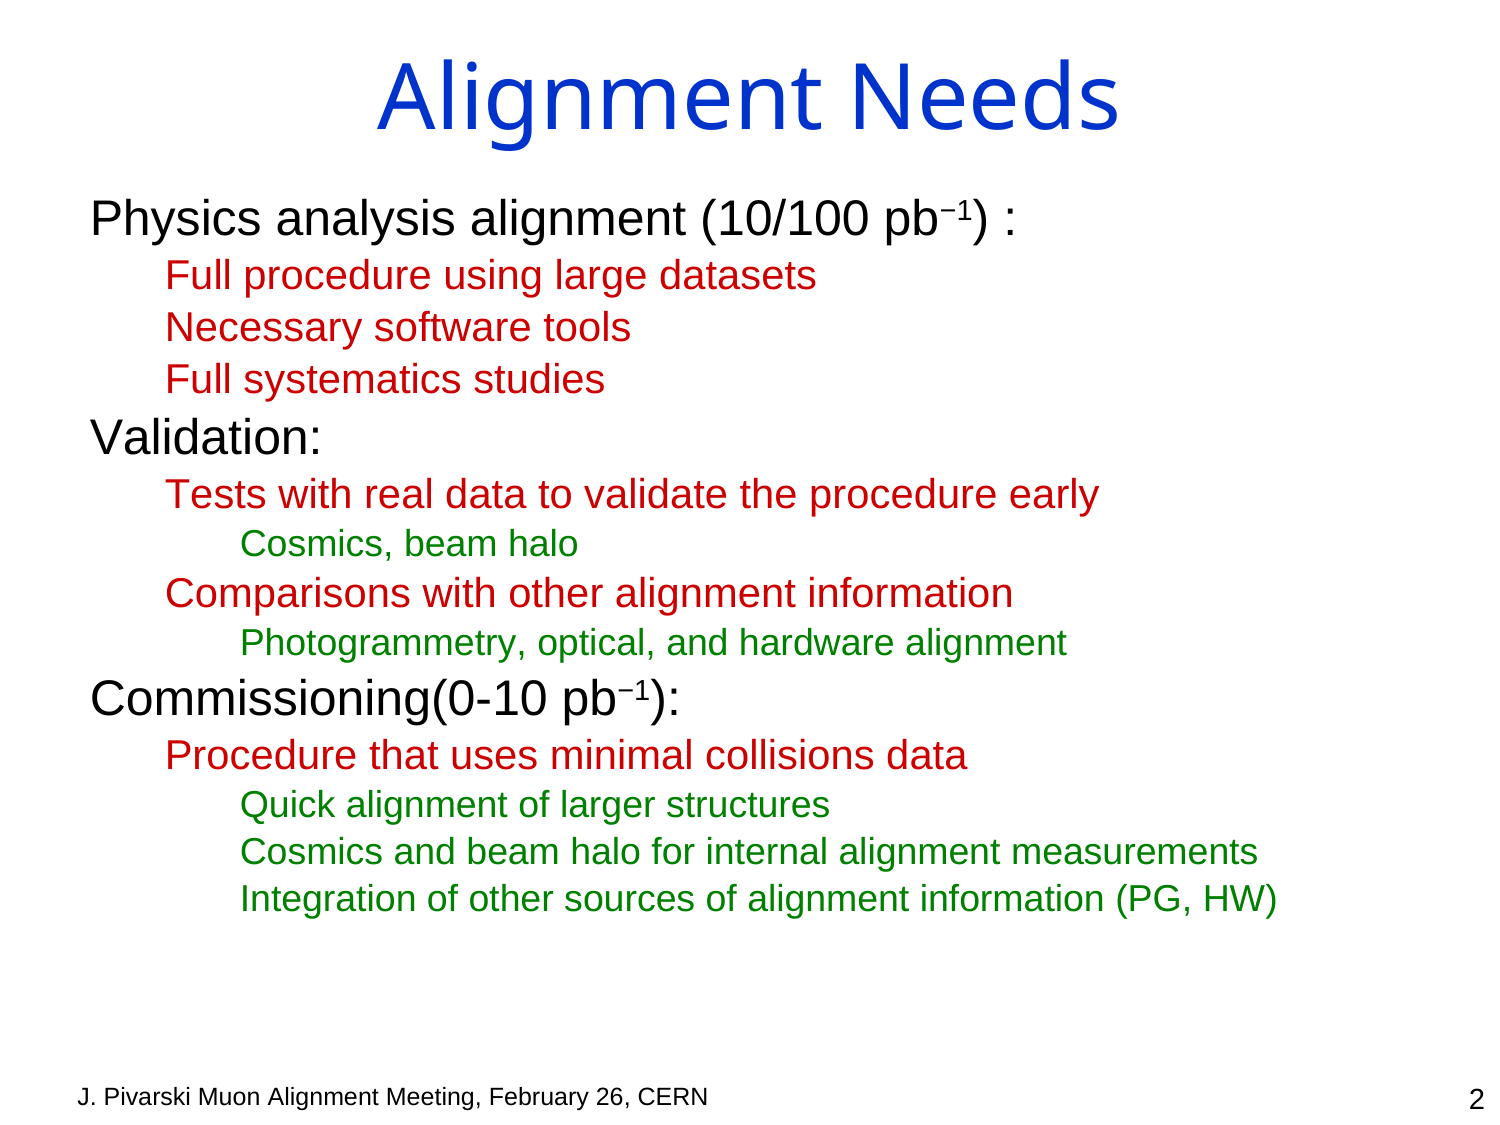

# Alignment Needs
Physics analysis alignment (10/100 pb−1) :
Full procedure using large datasets
Necessary software tools
Full systematics studies
Validation:
Tests with real data to validate the procedure early
Cosmics, beam halo
Comparisons with other alignment information
Photogrammetry, optical, and hardware alignment
Commissioning(0-10 pb−1):
Procedure that uses minimal collisions data
Quick alignment of larger structures
Cosmics and beam halo for internal alignment measurements
Integration of other sources of alignment information (PG, HW)
2